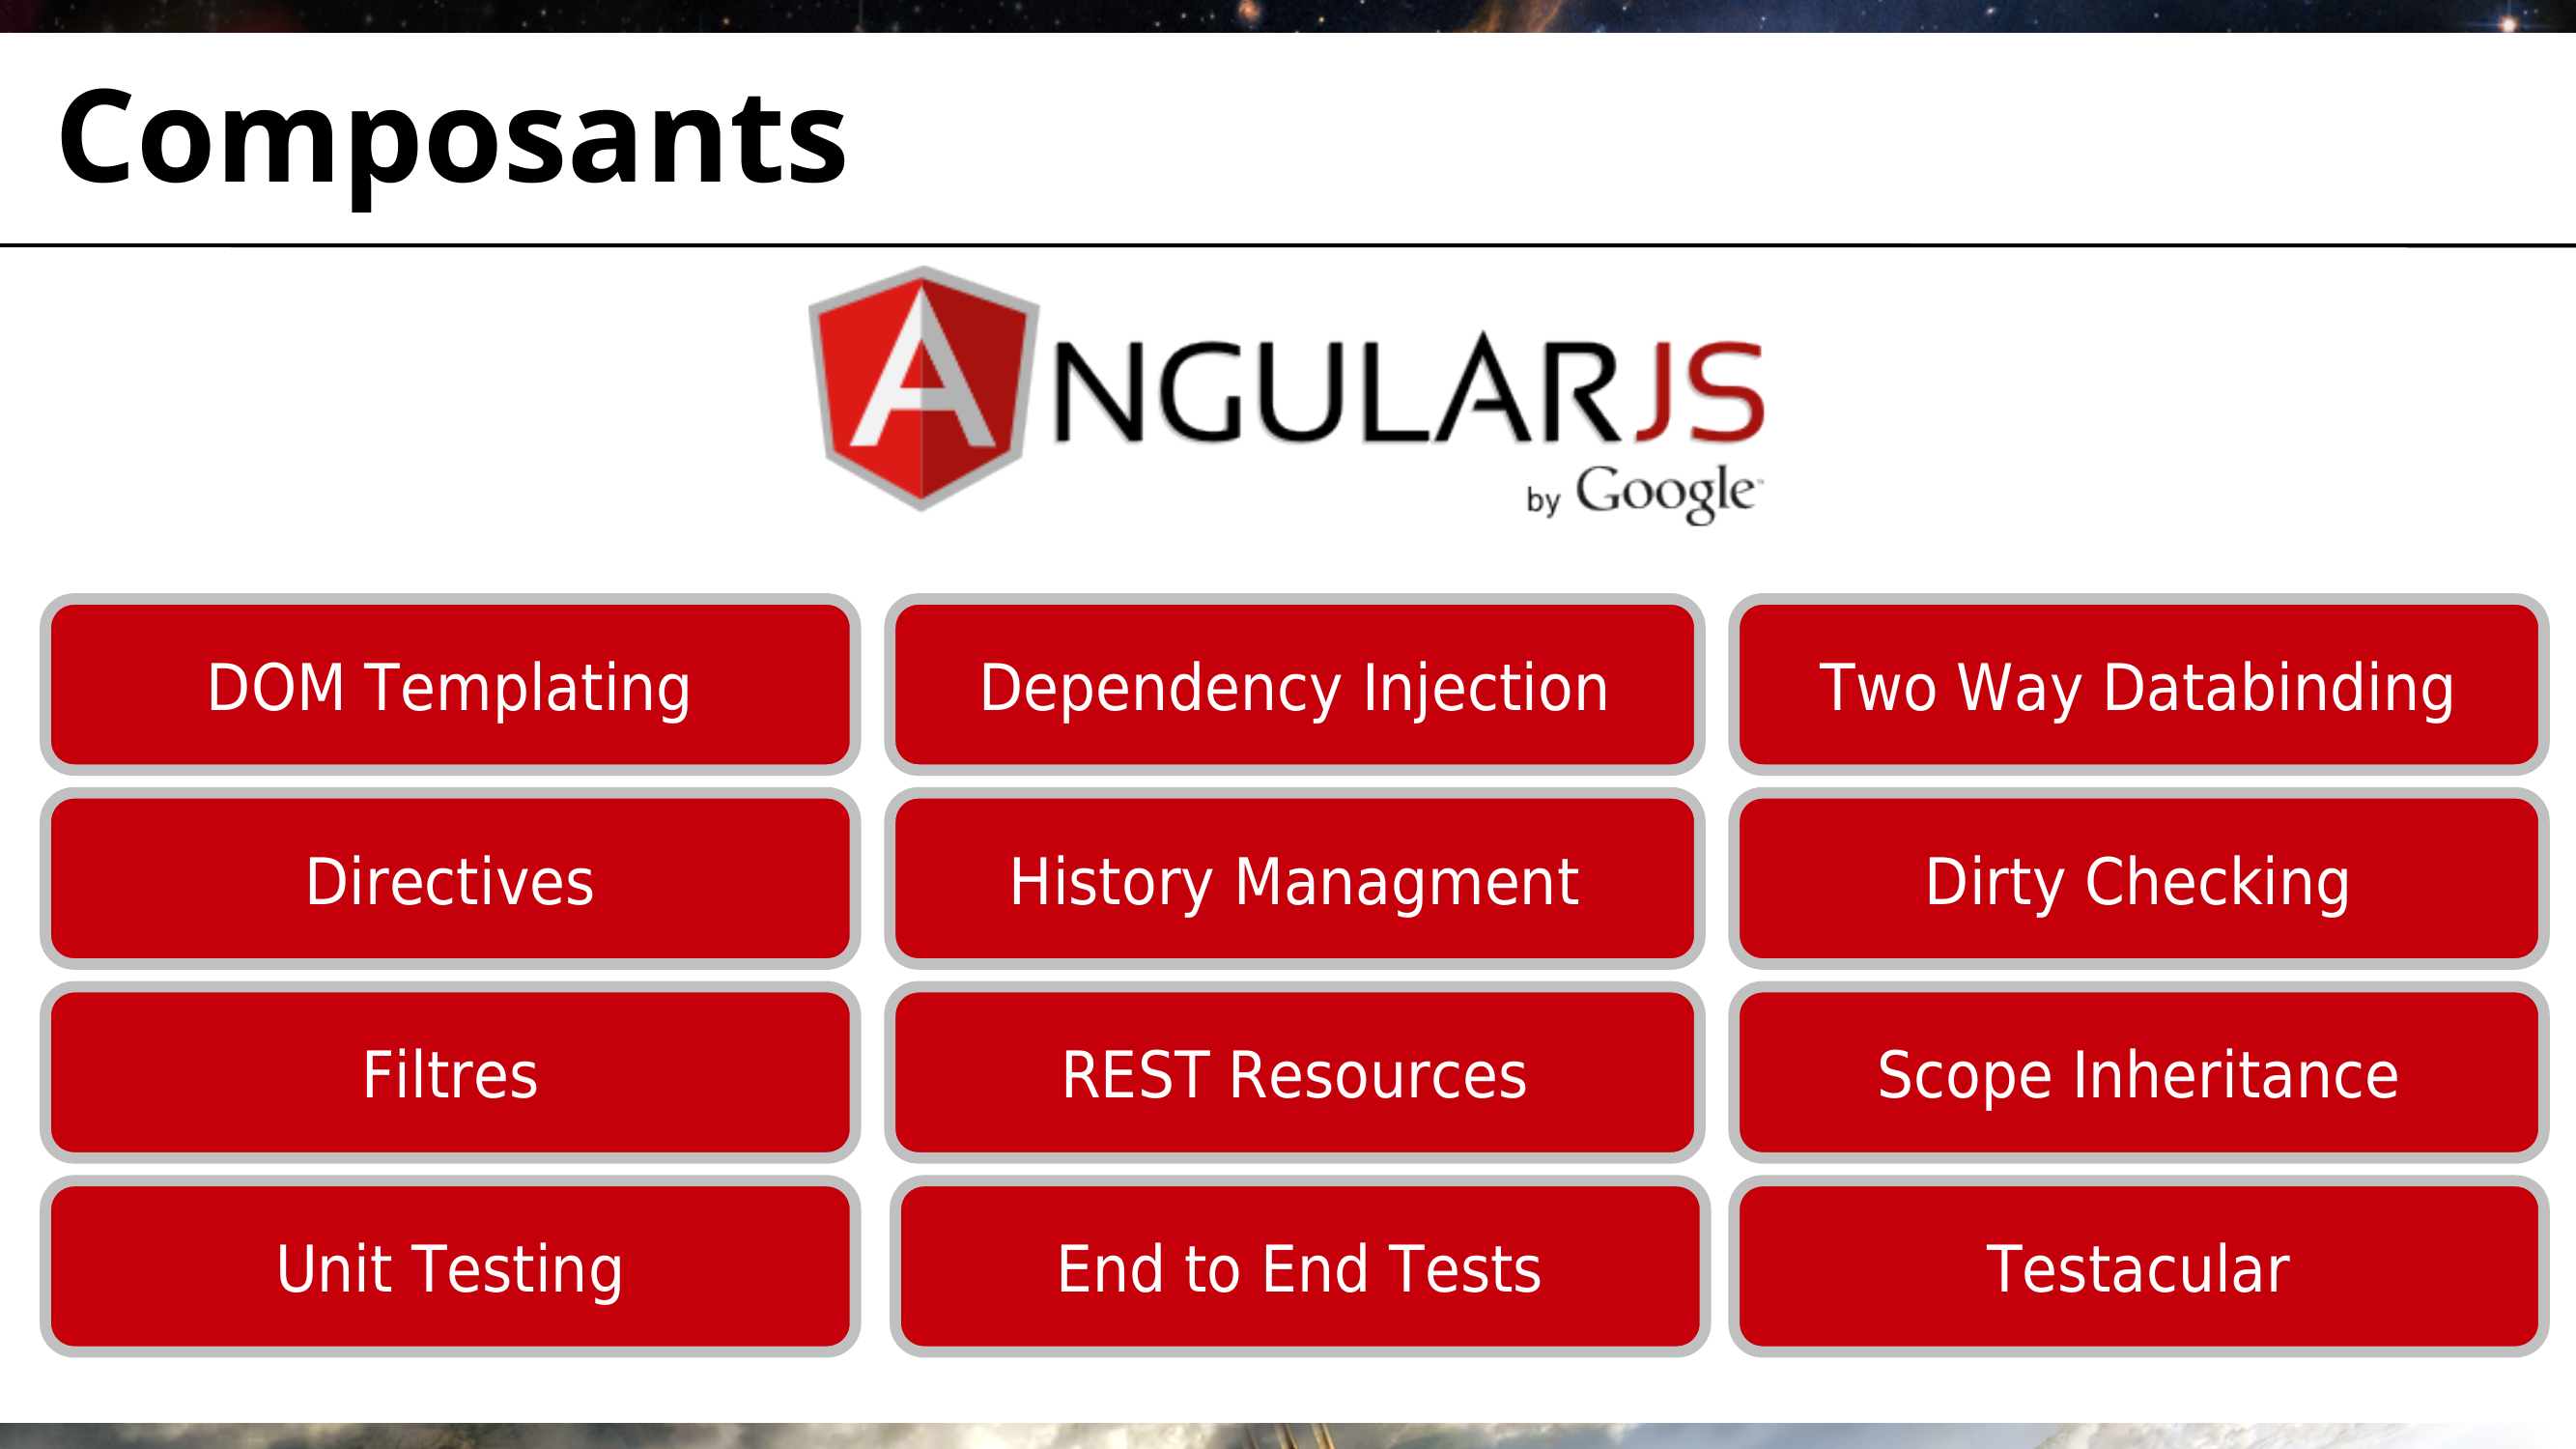

Composants
DOM Templating
Dependency Injection
Two Way Databinding
Directives
History Managment
Dirty Checking
Filtres
REST Resources
Scope Inheritance
Unit Testing
End to End Tests
Testacular